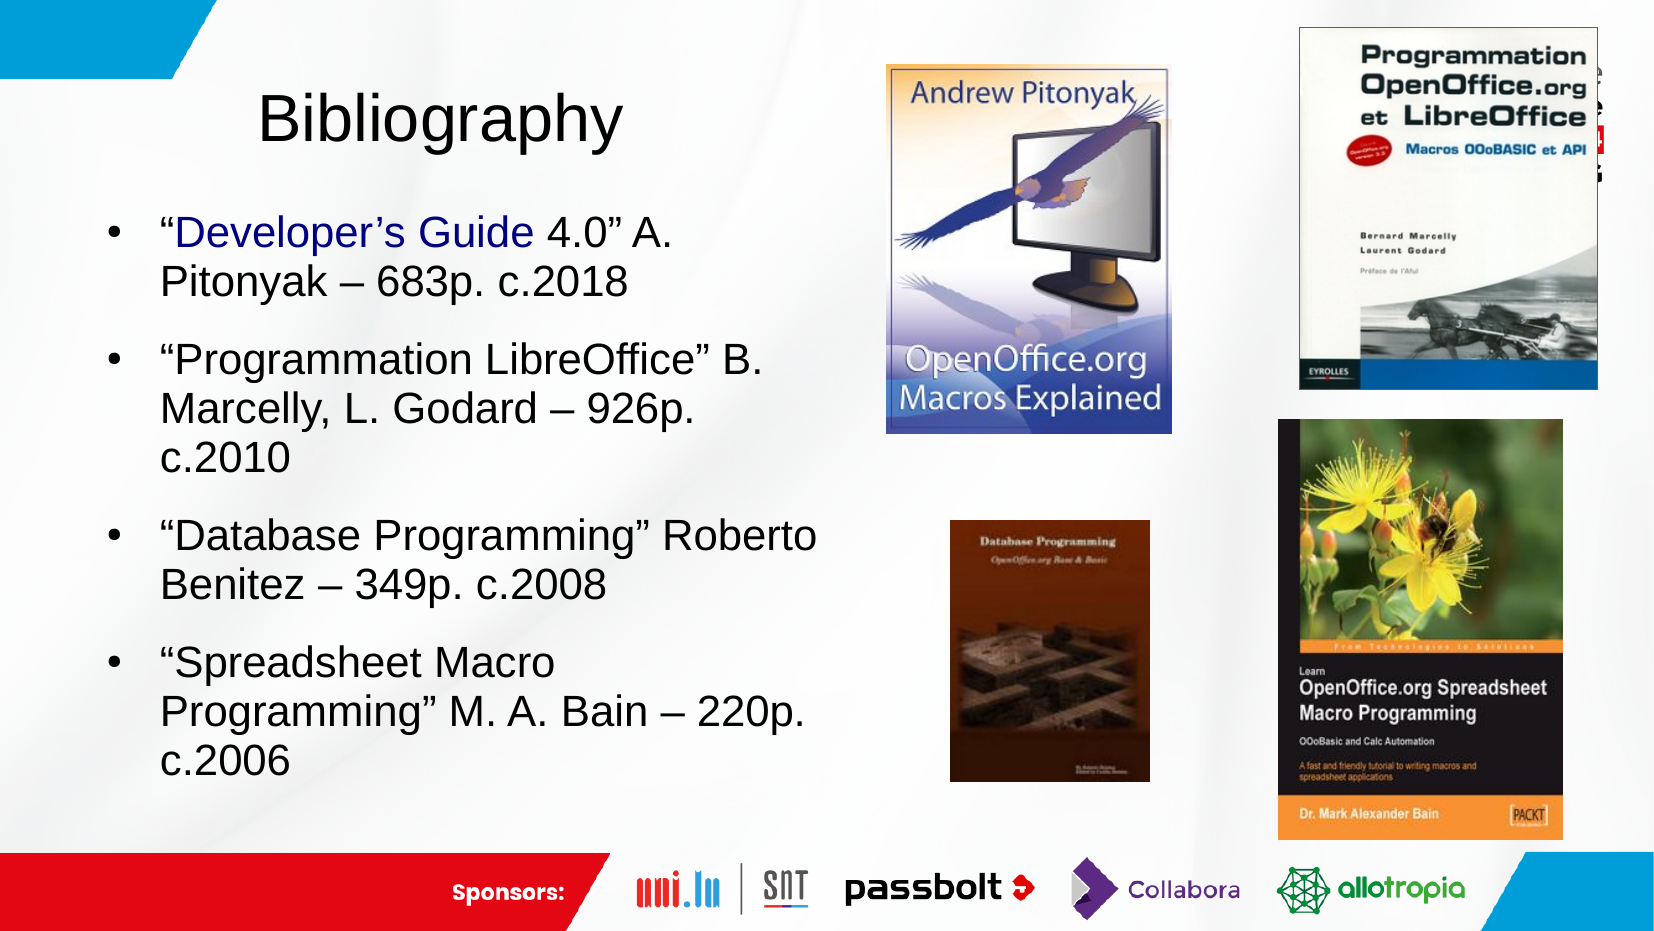

# Bibliography
“Developer’s Guide 4.0” A. Pitonyak – 683p. c.2018
“Programmation LibreOffice” B. Marcelly, L. Godard – 926p. c.2010
“Database Programming” Roberto Benitez – 349p. c.2008
“Spreadsheet Macro Programming” M. A. Bain – 220p. c.2006